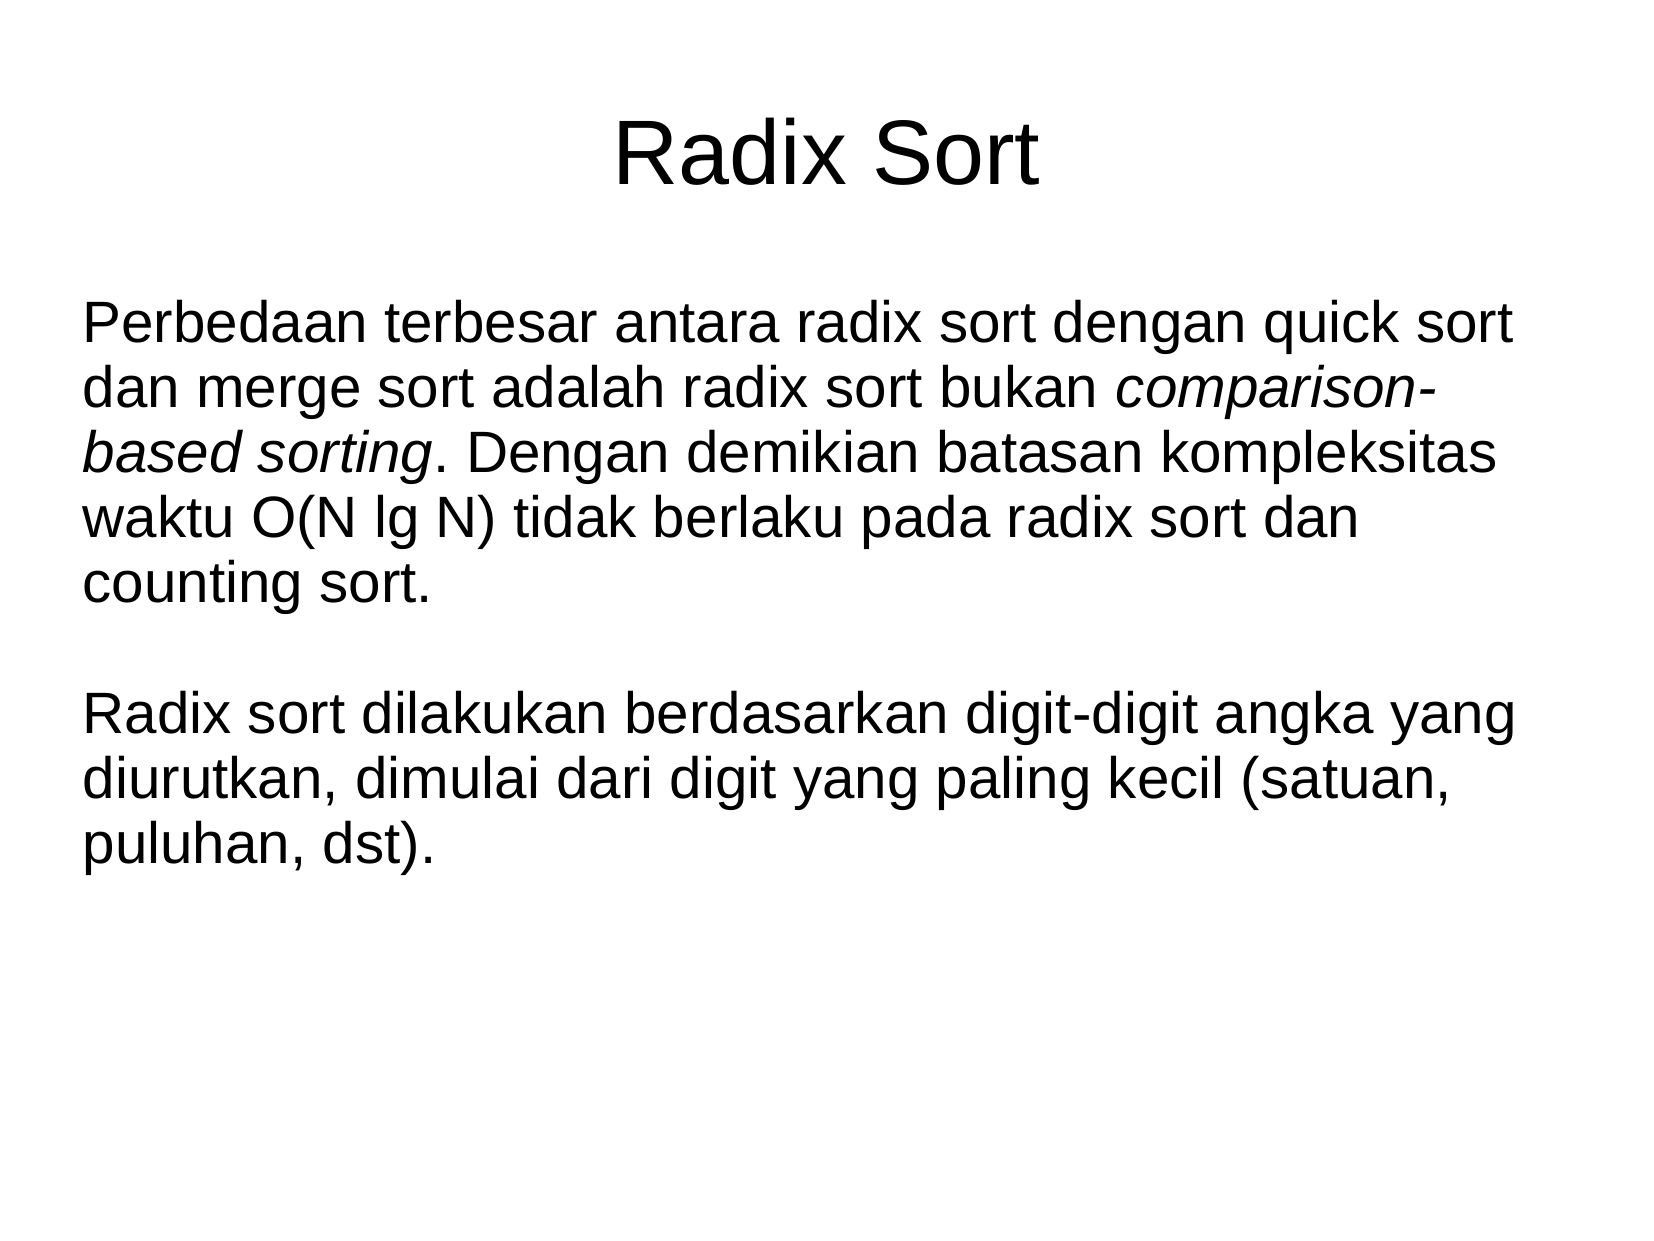

# Radix Sort
Perbedaan terbesar antara radix sort dengan quick sort dan merge sort adalah radix sort bukan comparison-based sorting. Dengan demikian batasan kompleksitas waktu O(N lg N) tidak berlaku pada radix sort dan counting sort.
Radix sort dilakukan berdasarkan digit-digit angka yang diurutkan, dimulai dari digit yang paling kecil (satuan, puluhan, dst).